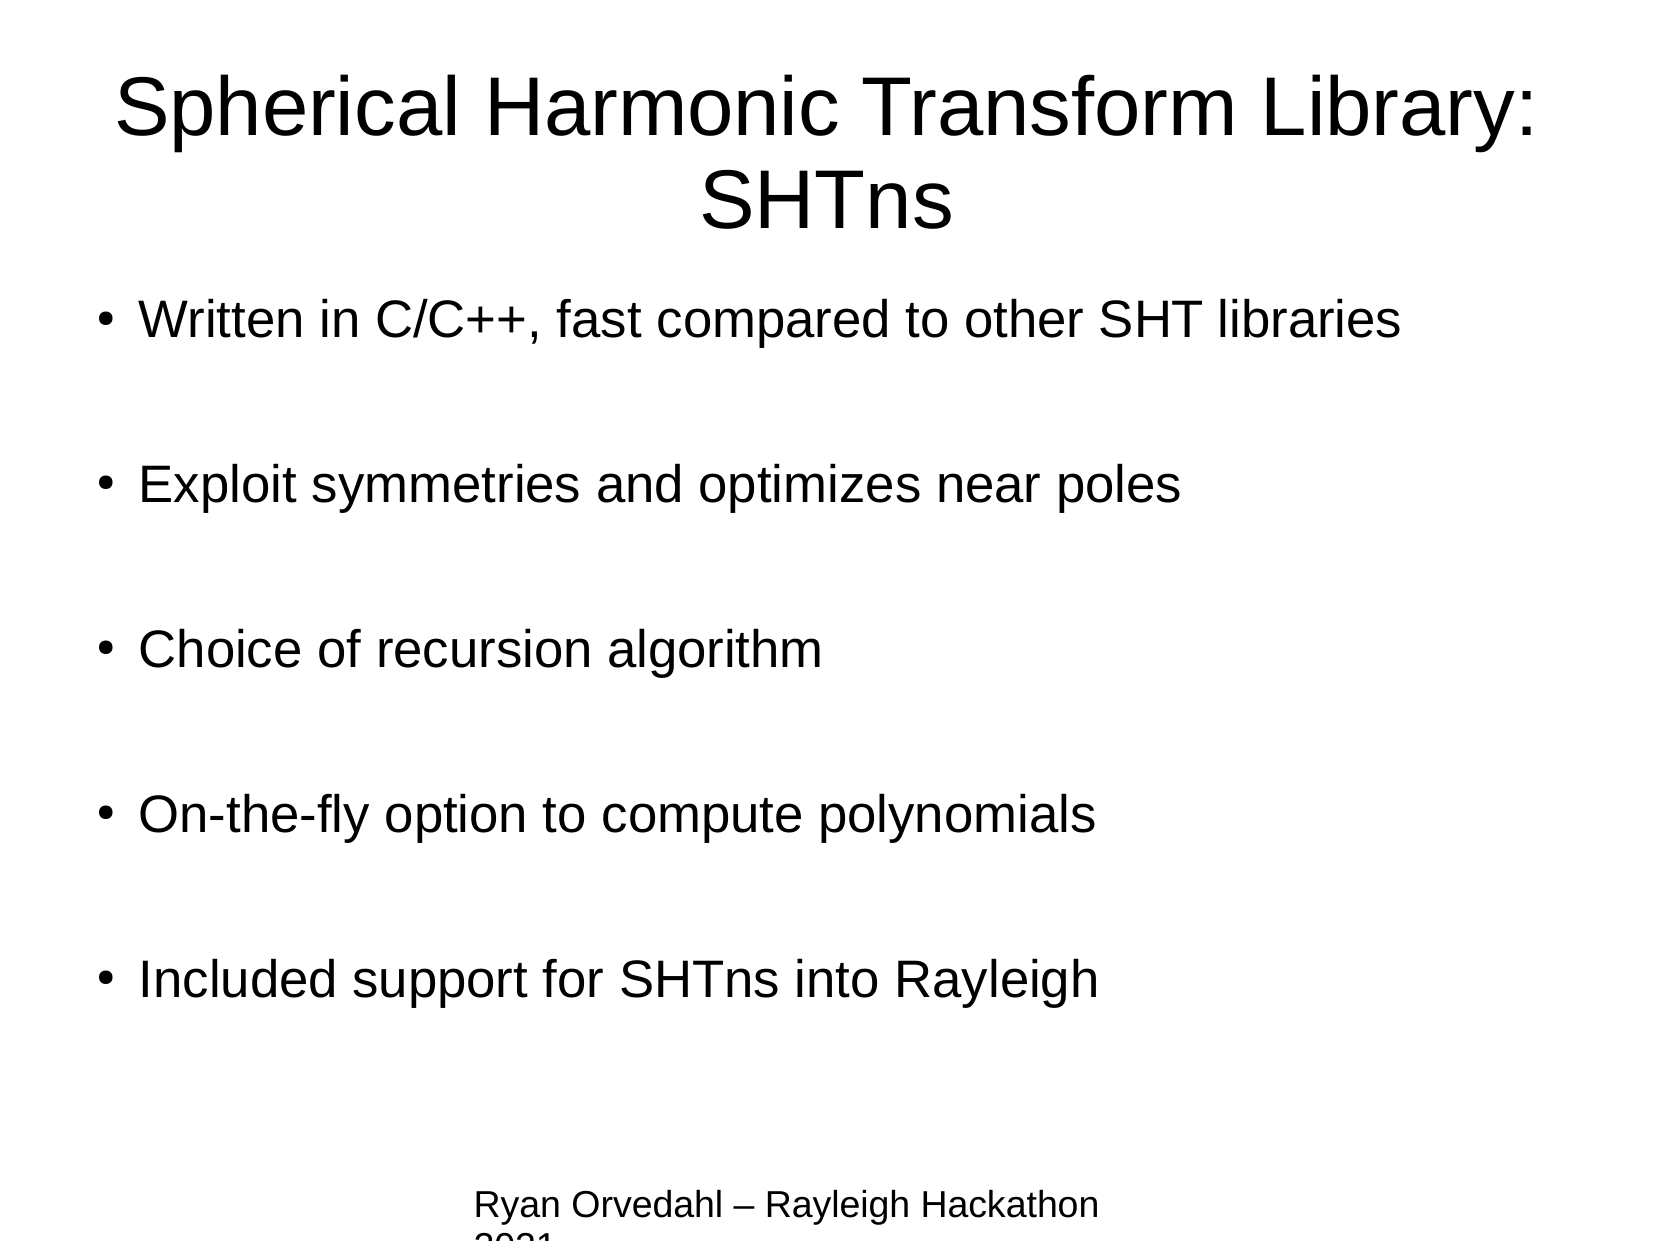

# Spherical Harmonic Transform Library: SHTns
Written in C/C++, fast compared to other SHT libraries
Exploit symmetries and optimizes near poles
Choice of recursion algorithm
On-the-fly option to compute polynomials
Included support for SHTns into Rayleigh
Ryan Orvedahl – Rayleigh Hackathon 2021